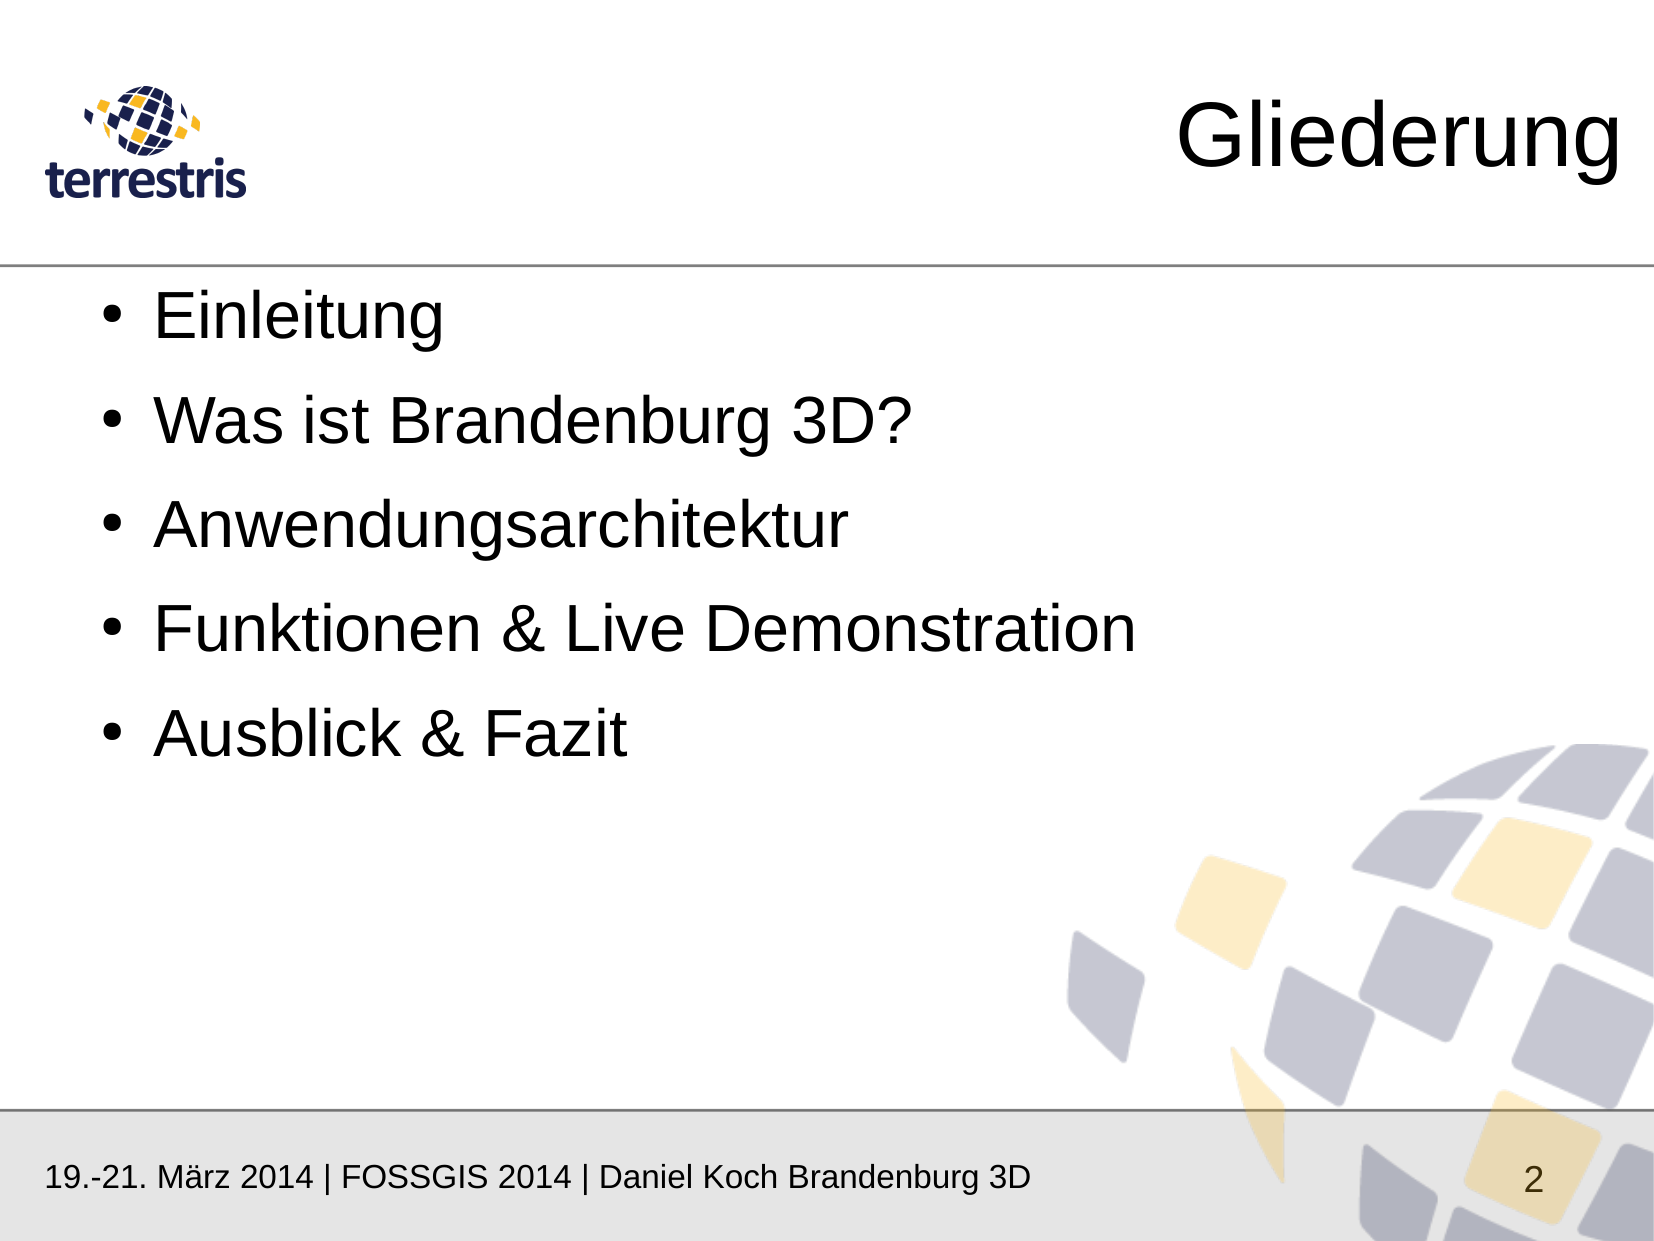

# Gliederung
Einleitung
Was ist Brandenburg 3D?
Anwendungsarchitektur
Funktionen & Live Demonstration
Ausblick & Fazit